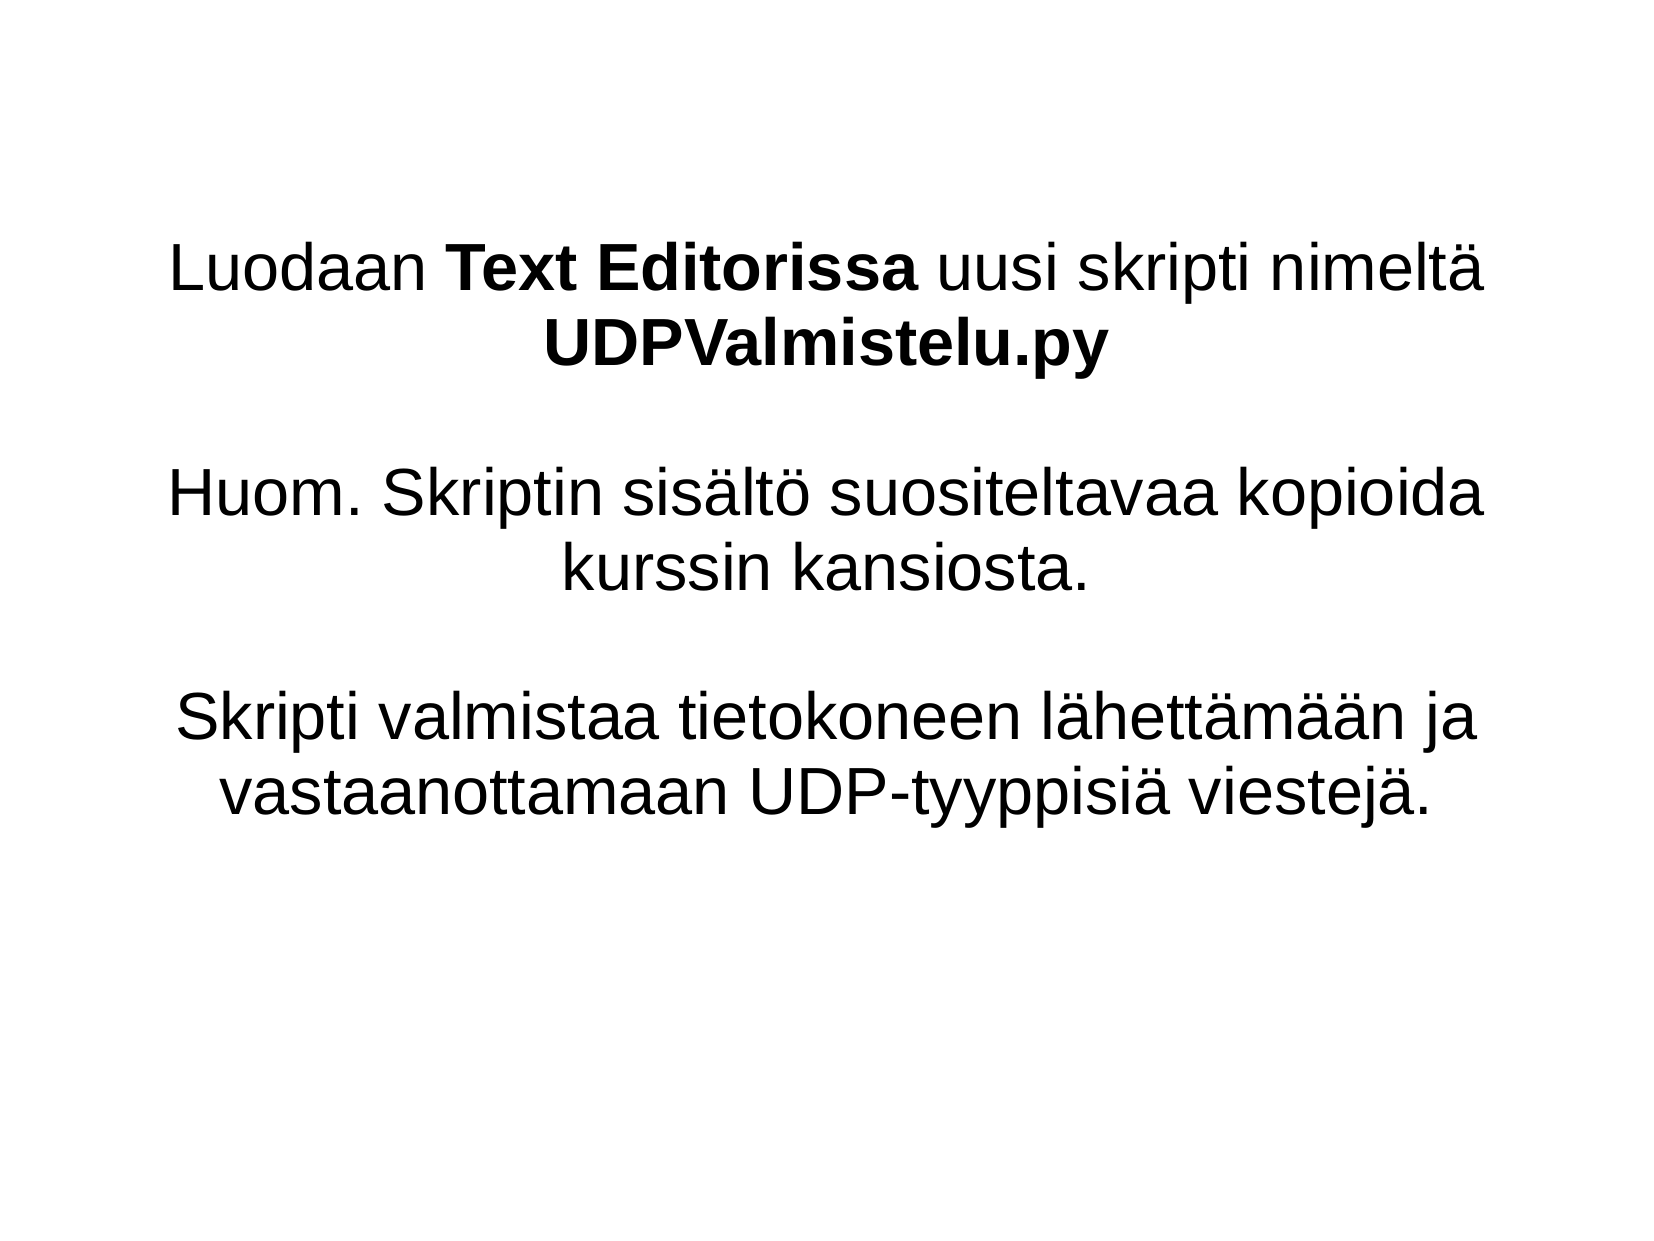

# Luodaan Text Editorissa uusi skripti nimeltä UDPValmistelu.py
Huom. Skriptin sisältö suositeltavaa kopioida kurssin kansiosta.
Skripti valmistaa tietokoneen lähettämään ja vastaanottamaan UDP-tyyppisiä viestejä.